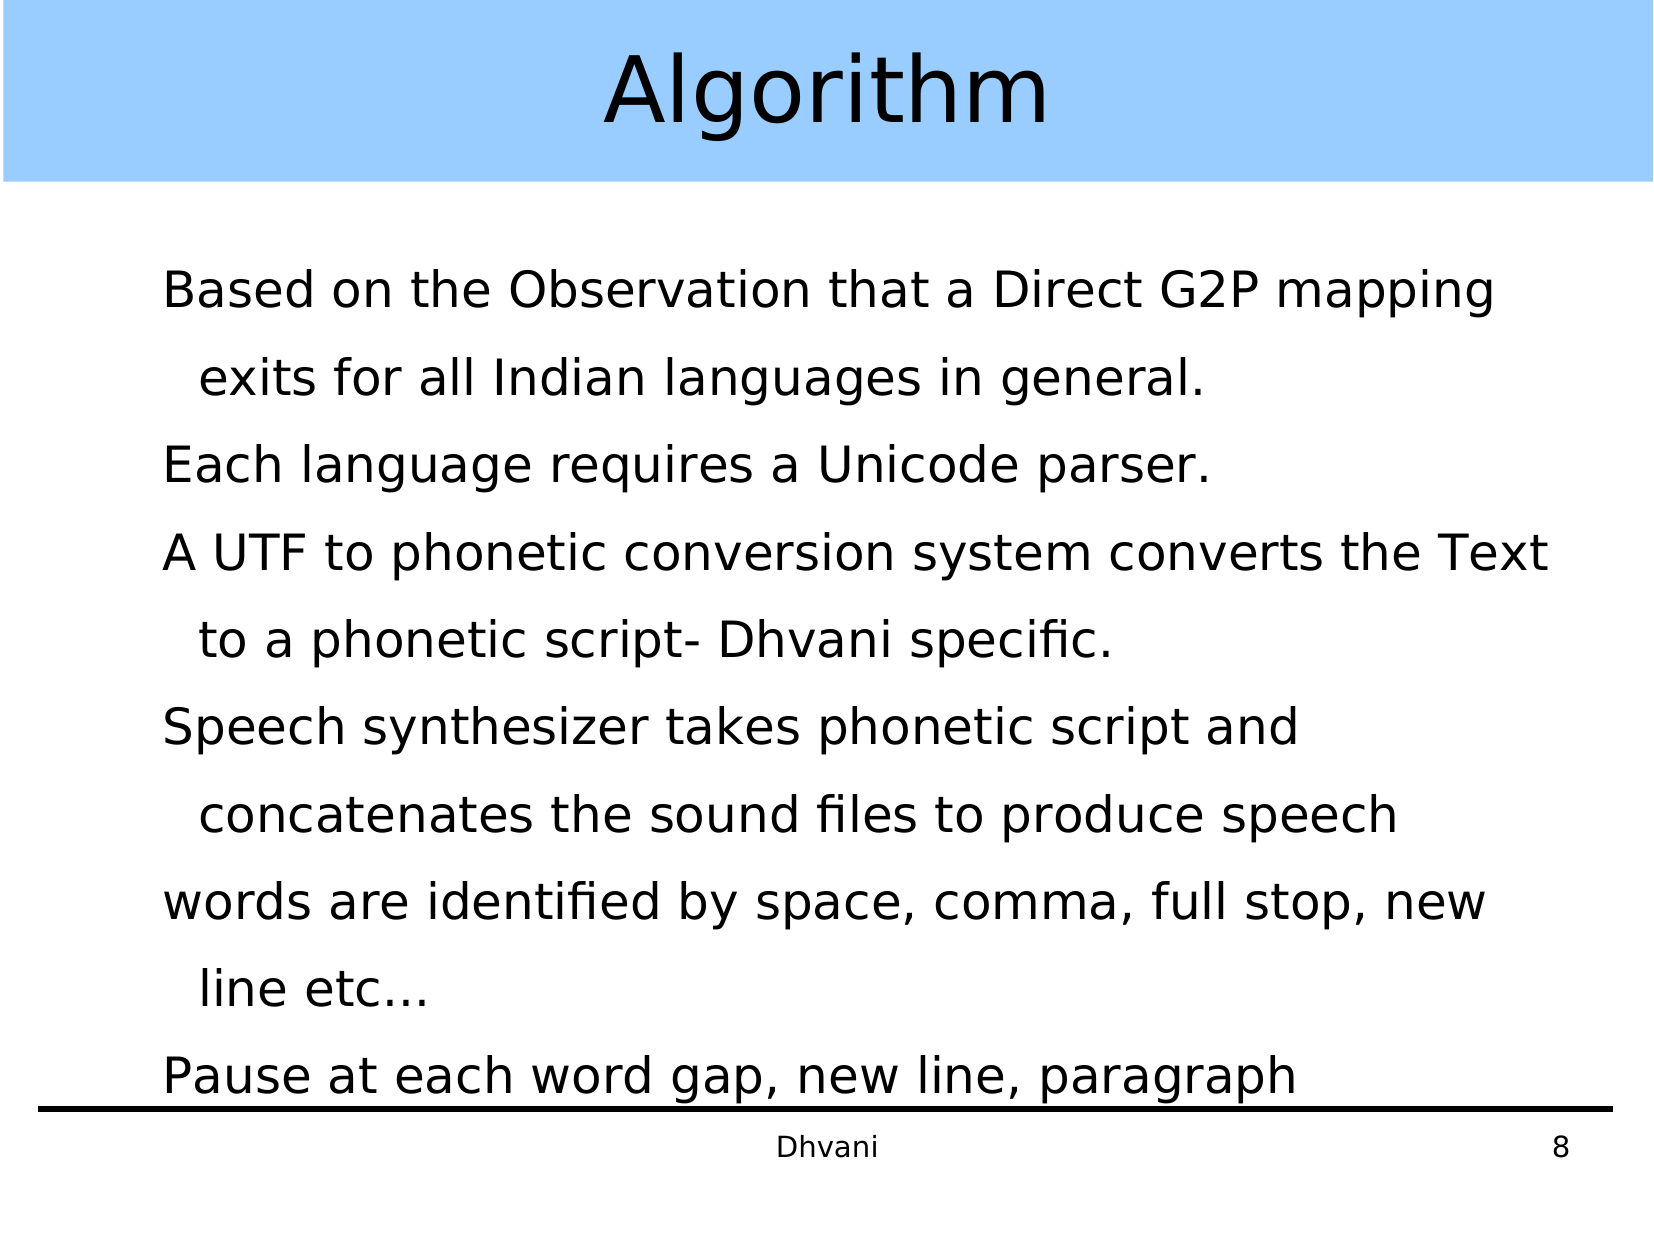

# Algorithm
Based on the Observation that a Direct G2P mapping exits for all Indian languages in general.
Each language requires a Unicode parser.
A UTF to phonetic conversion system converts the Text to a phonetic script- Dhvani specific.
Speech synthesizer takes phonetic script and concatenates the sound files to produce speech
words are identified by space, comma, full stop, new line etc...
Pause at each word gap, new line, paragraph
Dhvani
8